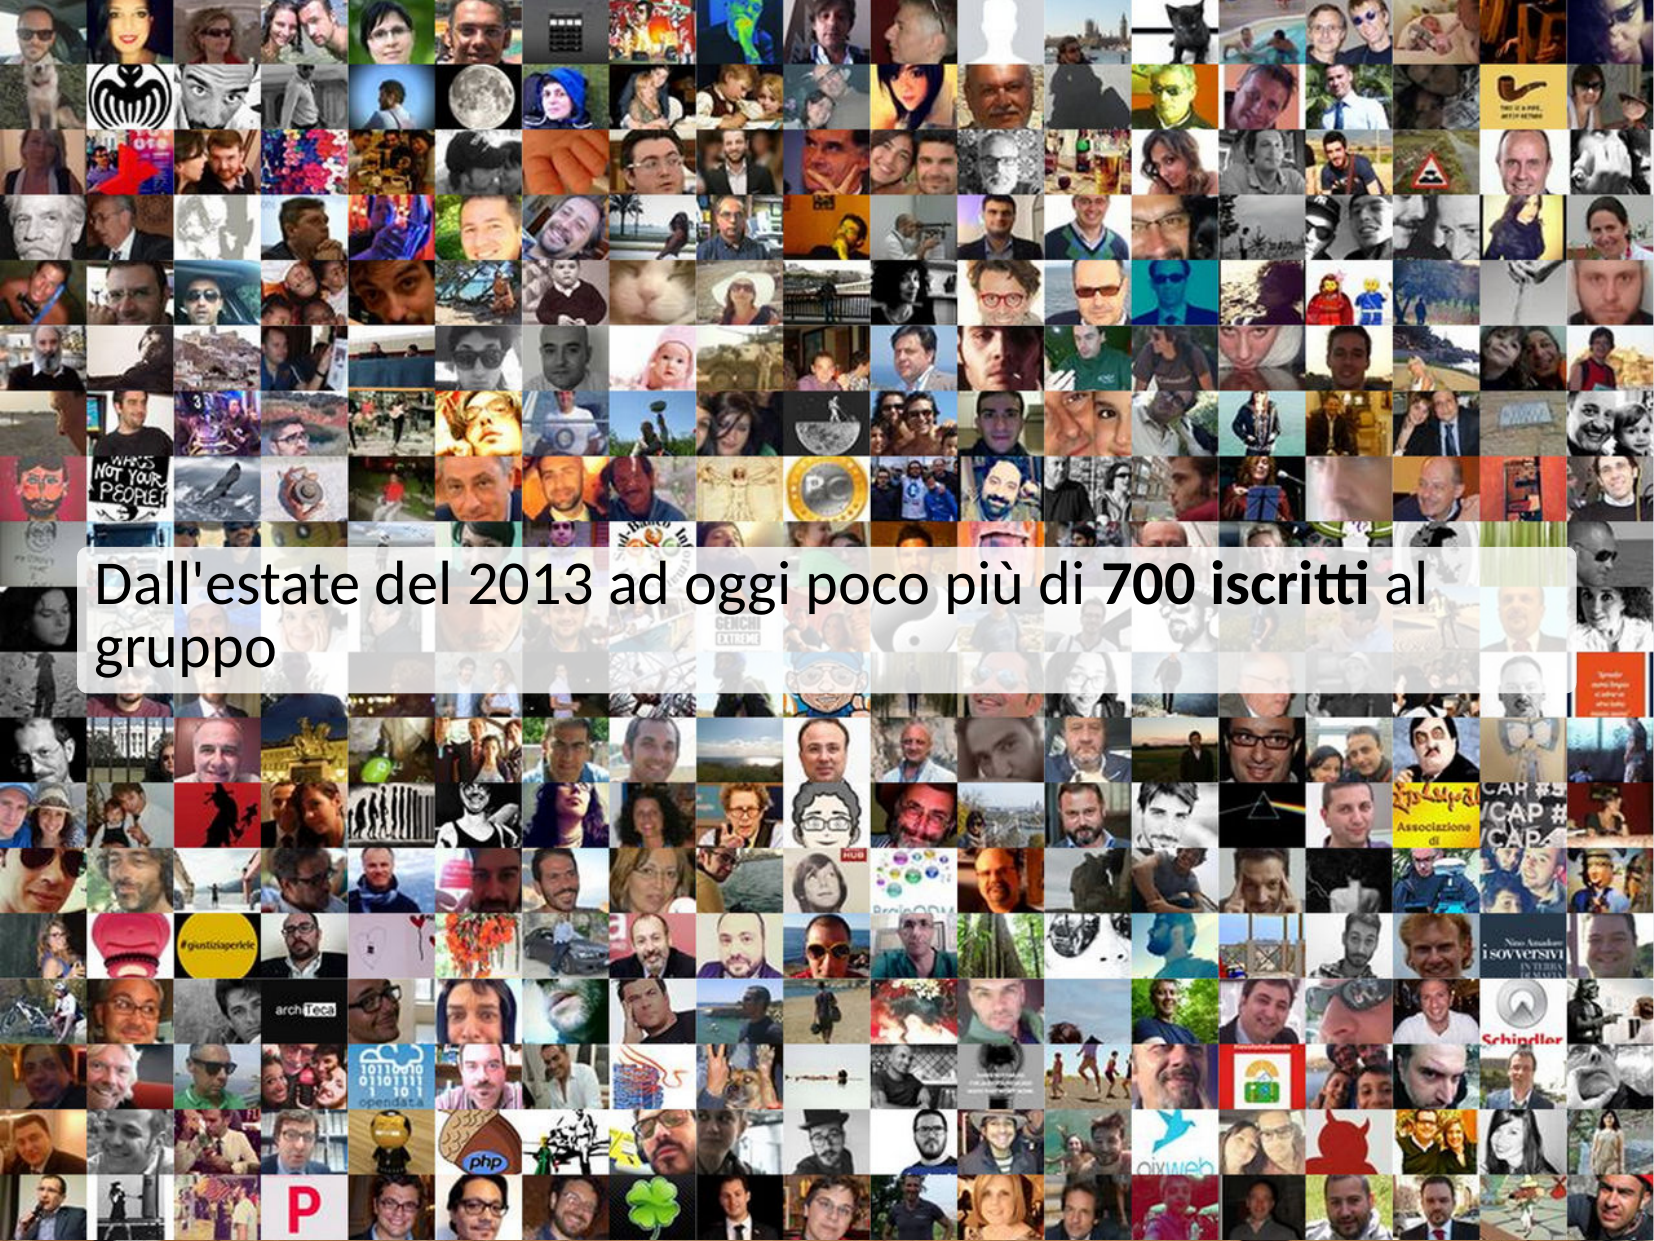

Dall'estate del 2013 ad oggi poco più di 700 iscritti al gruppo